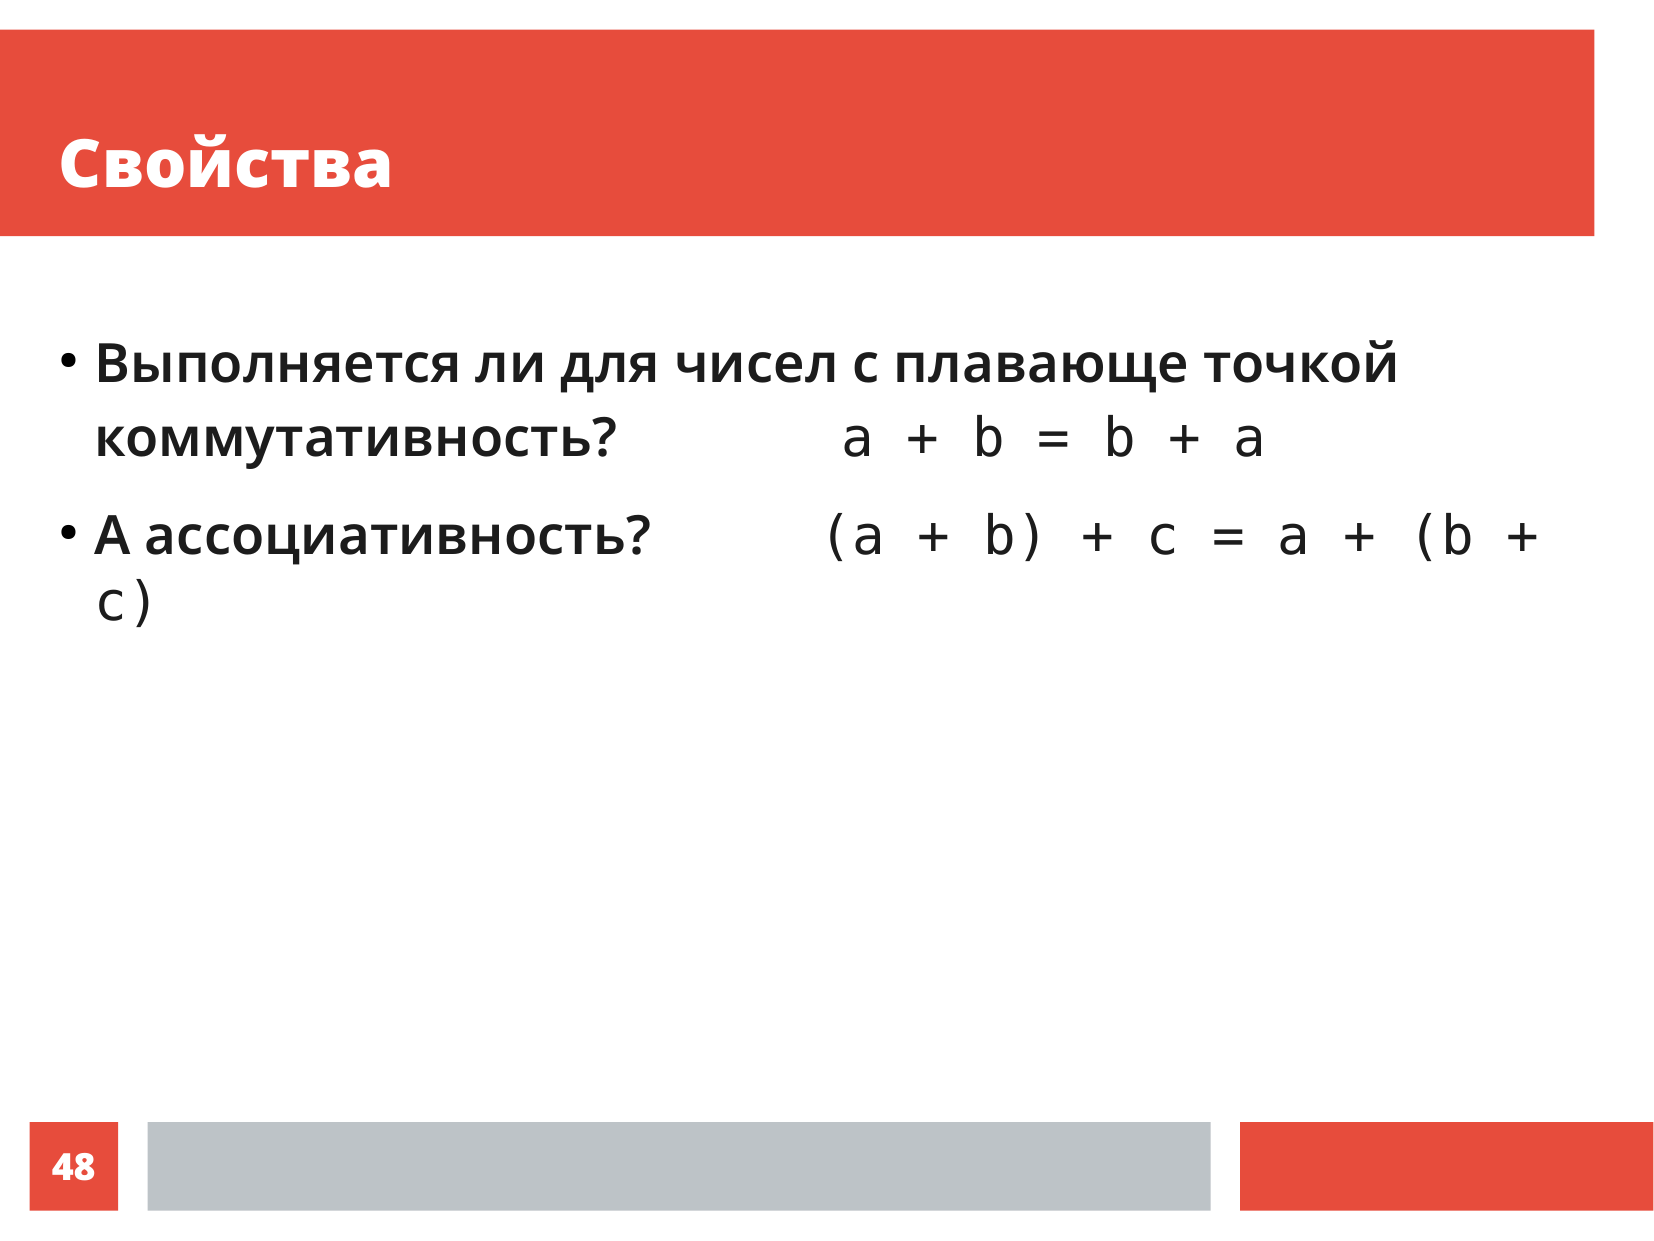

# Свойства
Выполняется ли для чисел с плавающе точкой коммутативность? a + b = b + a
А ассоциативность? (a + b) + c = a + (b + c)
48